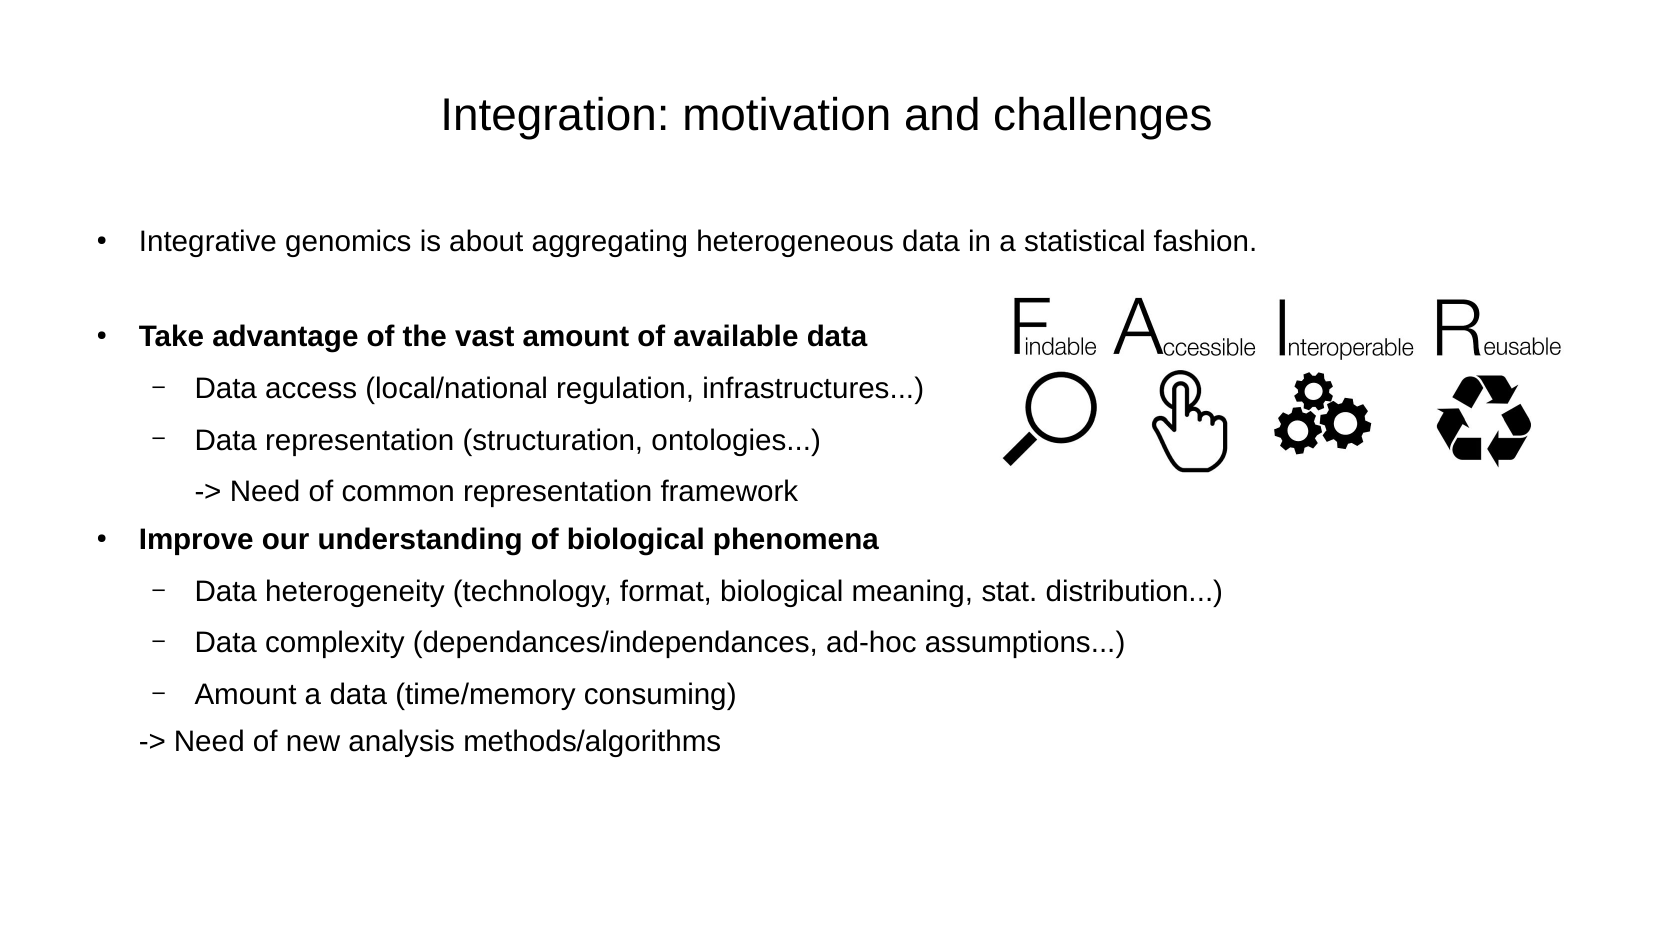

# Integration: motivation and challenges
Integrative genomics is about aggregating heterogeneous data in a statistical fashion.
Take advantage of the vast amount of available data
Data access (local/national regulation, infrastructures...)
Data representation (structuration, ontologies...)
-> Need of common representation framework
Improve our understanding of biological phenomena
Data heterogeneity (technology, format, biological meaning, stat. distribution...)
Data complexity (dependances/independances, ad-hoc assumptions...)
Amount a data (time/memory consuming)
-> Need of new analysis methods/algorithms